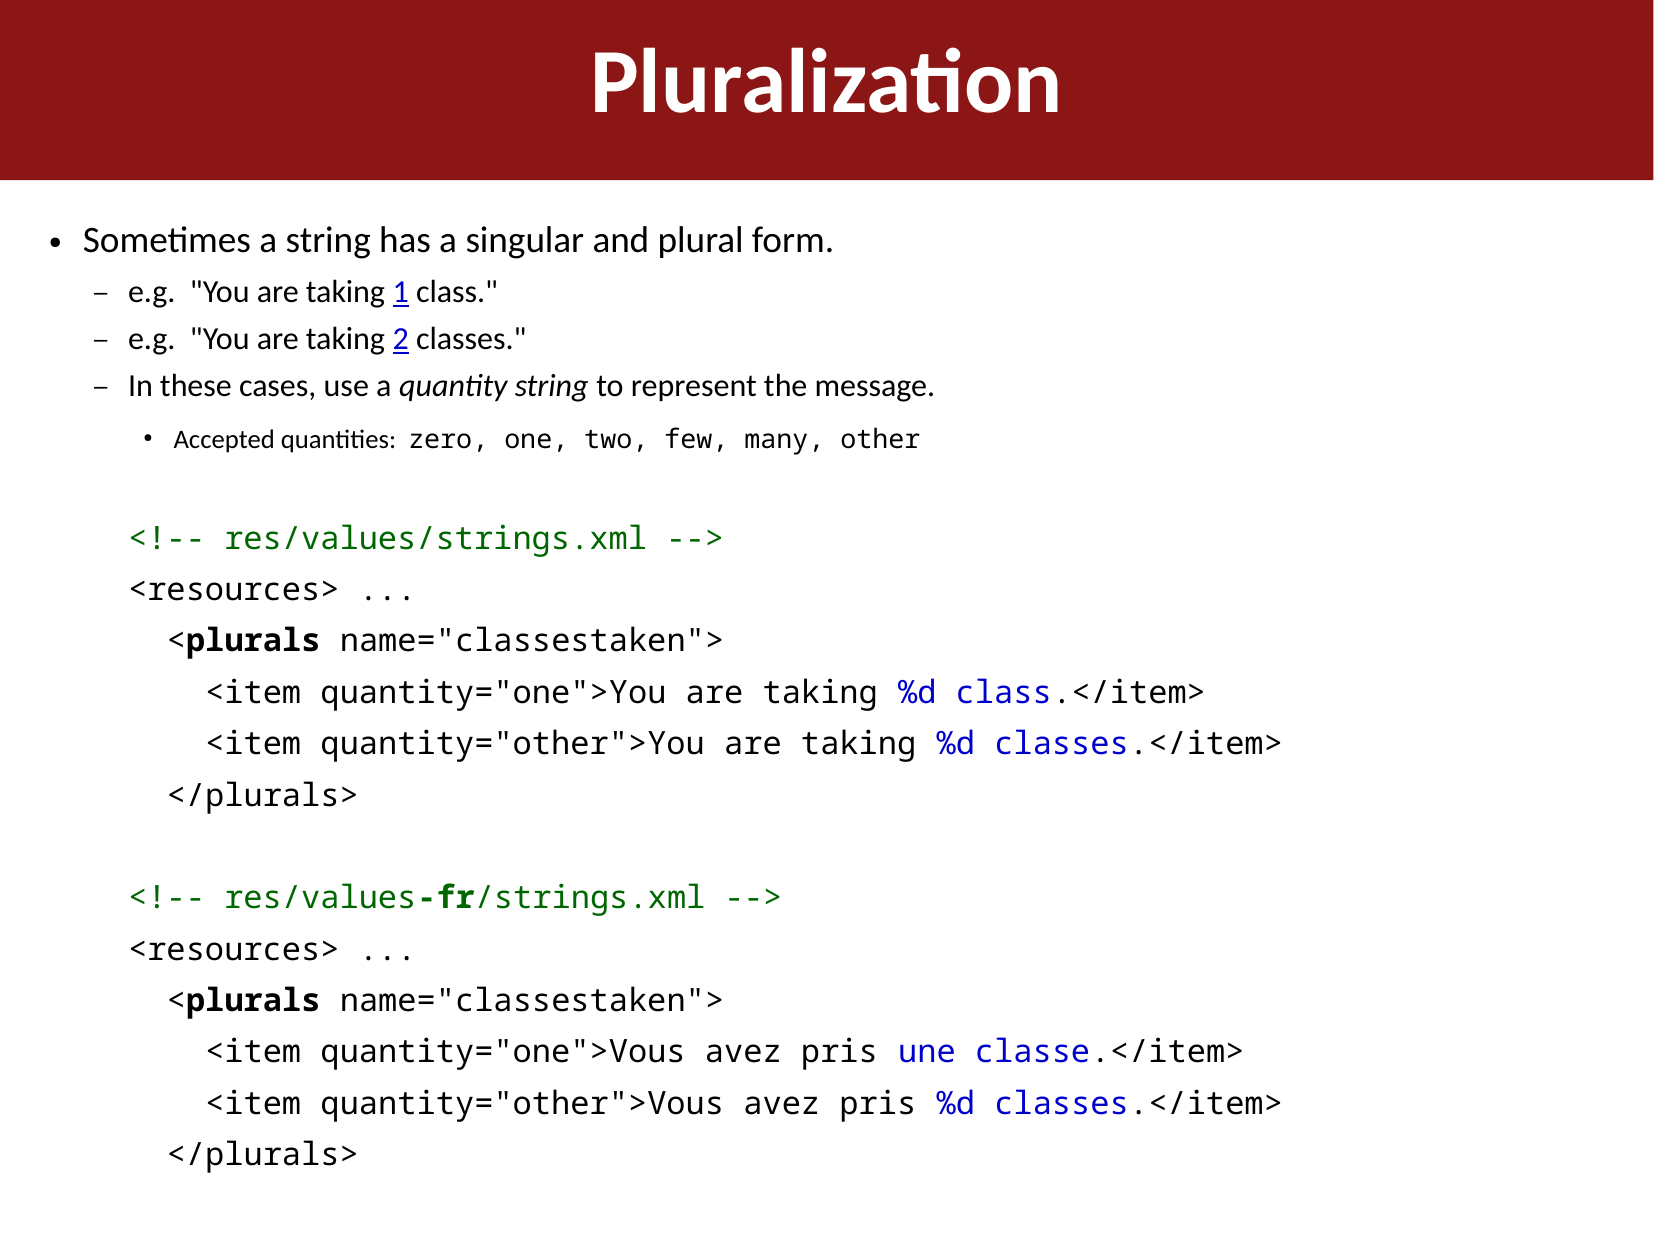

# Pluralization
Sometimes a string has a singular and plural form.
e.g. "You are taking 1 class."
e.g. "You are taking 2 classes."
In these cases, use a quantity string to represent the message.
Accepted quantities: zero, one, two, few, many, other
<!-- res/values/strings.xml -->
<resources> ...
 <plurals name="classestaken">
 <item quantity="one">You are taking %d class.</item>
 <item quantity="other">You are taking %d classes.</item>
 </plurals>
<!-- res/values-fr/strings.xml -->
<resources> ...
 <plurals name="classestaken">
 <item quantity="one">Vous avez pris une classe.</item>
 <item quantity="other">Vous avez pris %d classes.</item>
 </plurals>